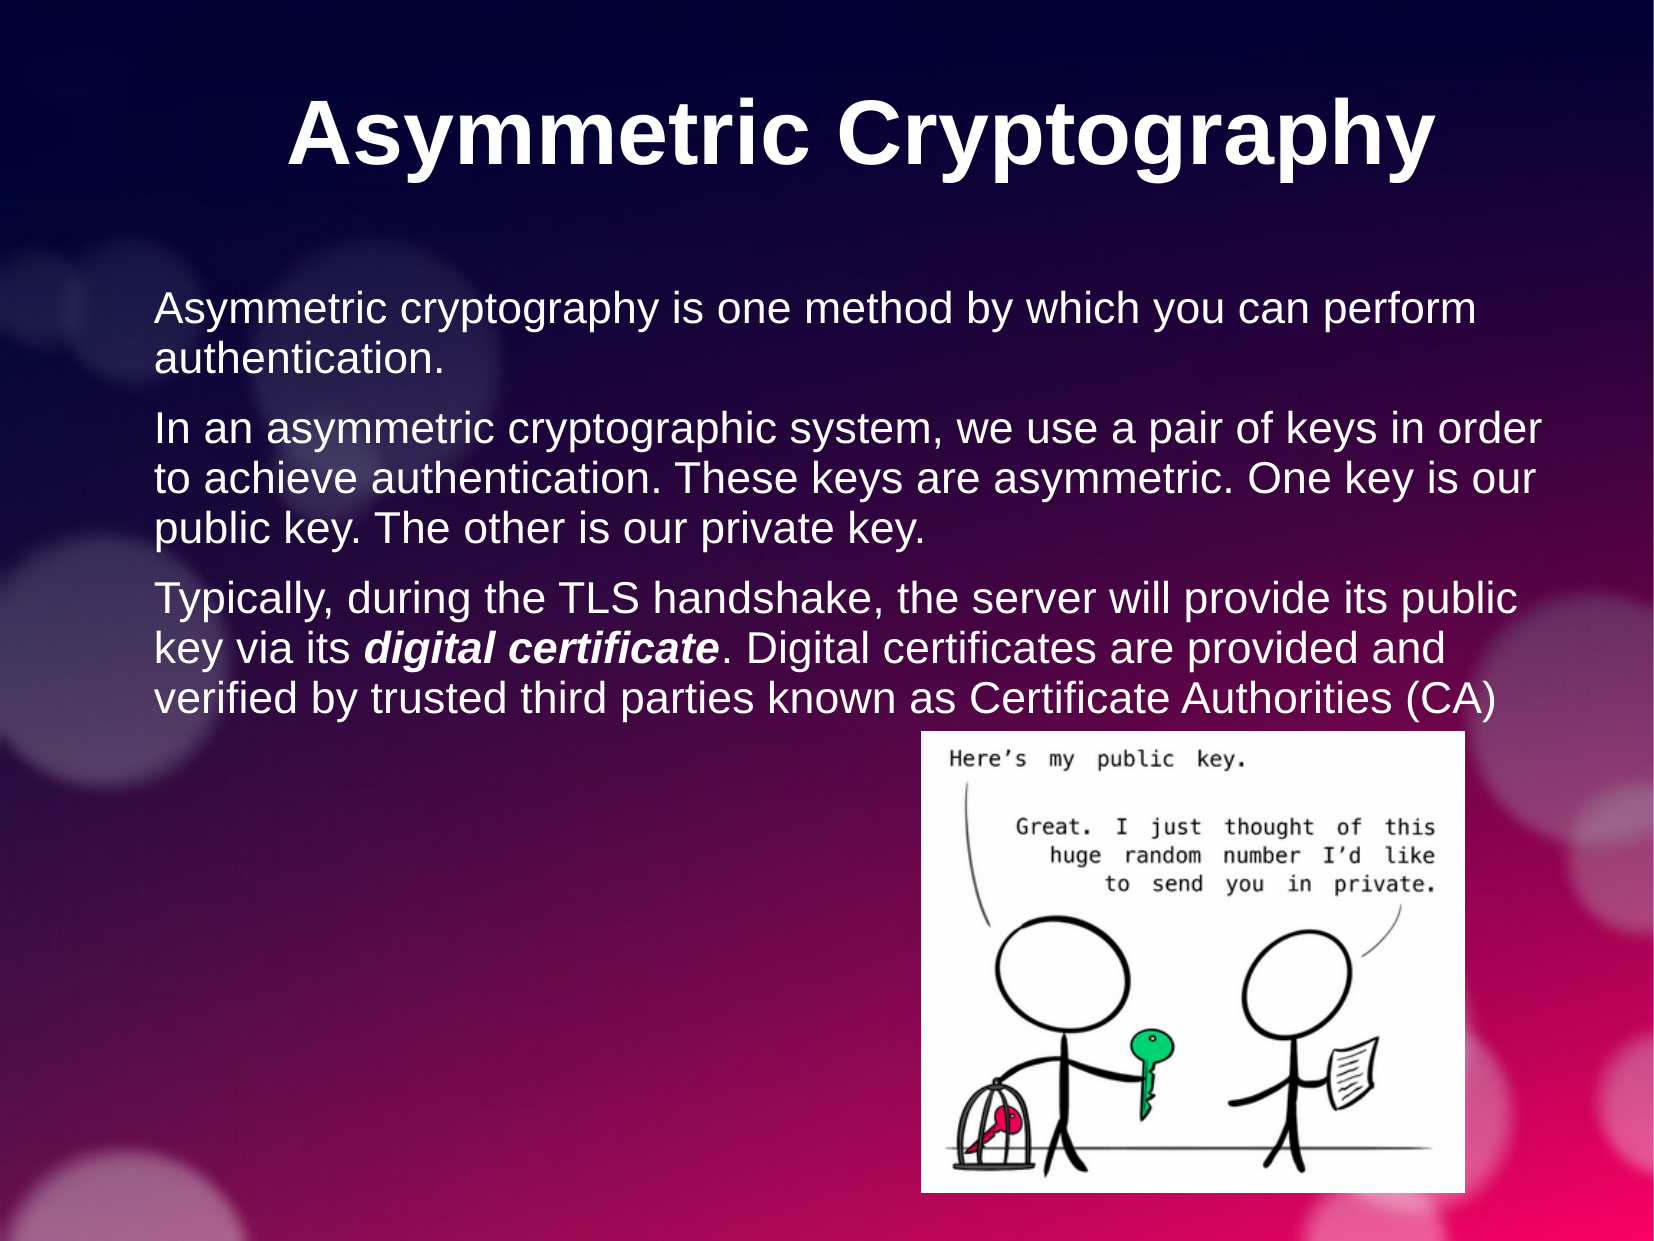

# Asymmetric Cryptography
Asymmetric cryptography is one method by which you can perform authentication.
In an asymmetric cryptographic system, we use a pair of keys in order to achieve authentication. These keys are asymmetric. One key is our public key. The other is our private key.
Typically, during the TLS handshake, the server will provide its public key via its digital certificate. Digital certificates are provided and verified by trusted third parties known as Certificate Authorities (CA)